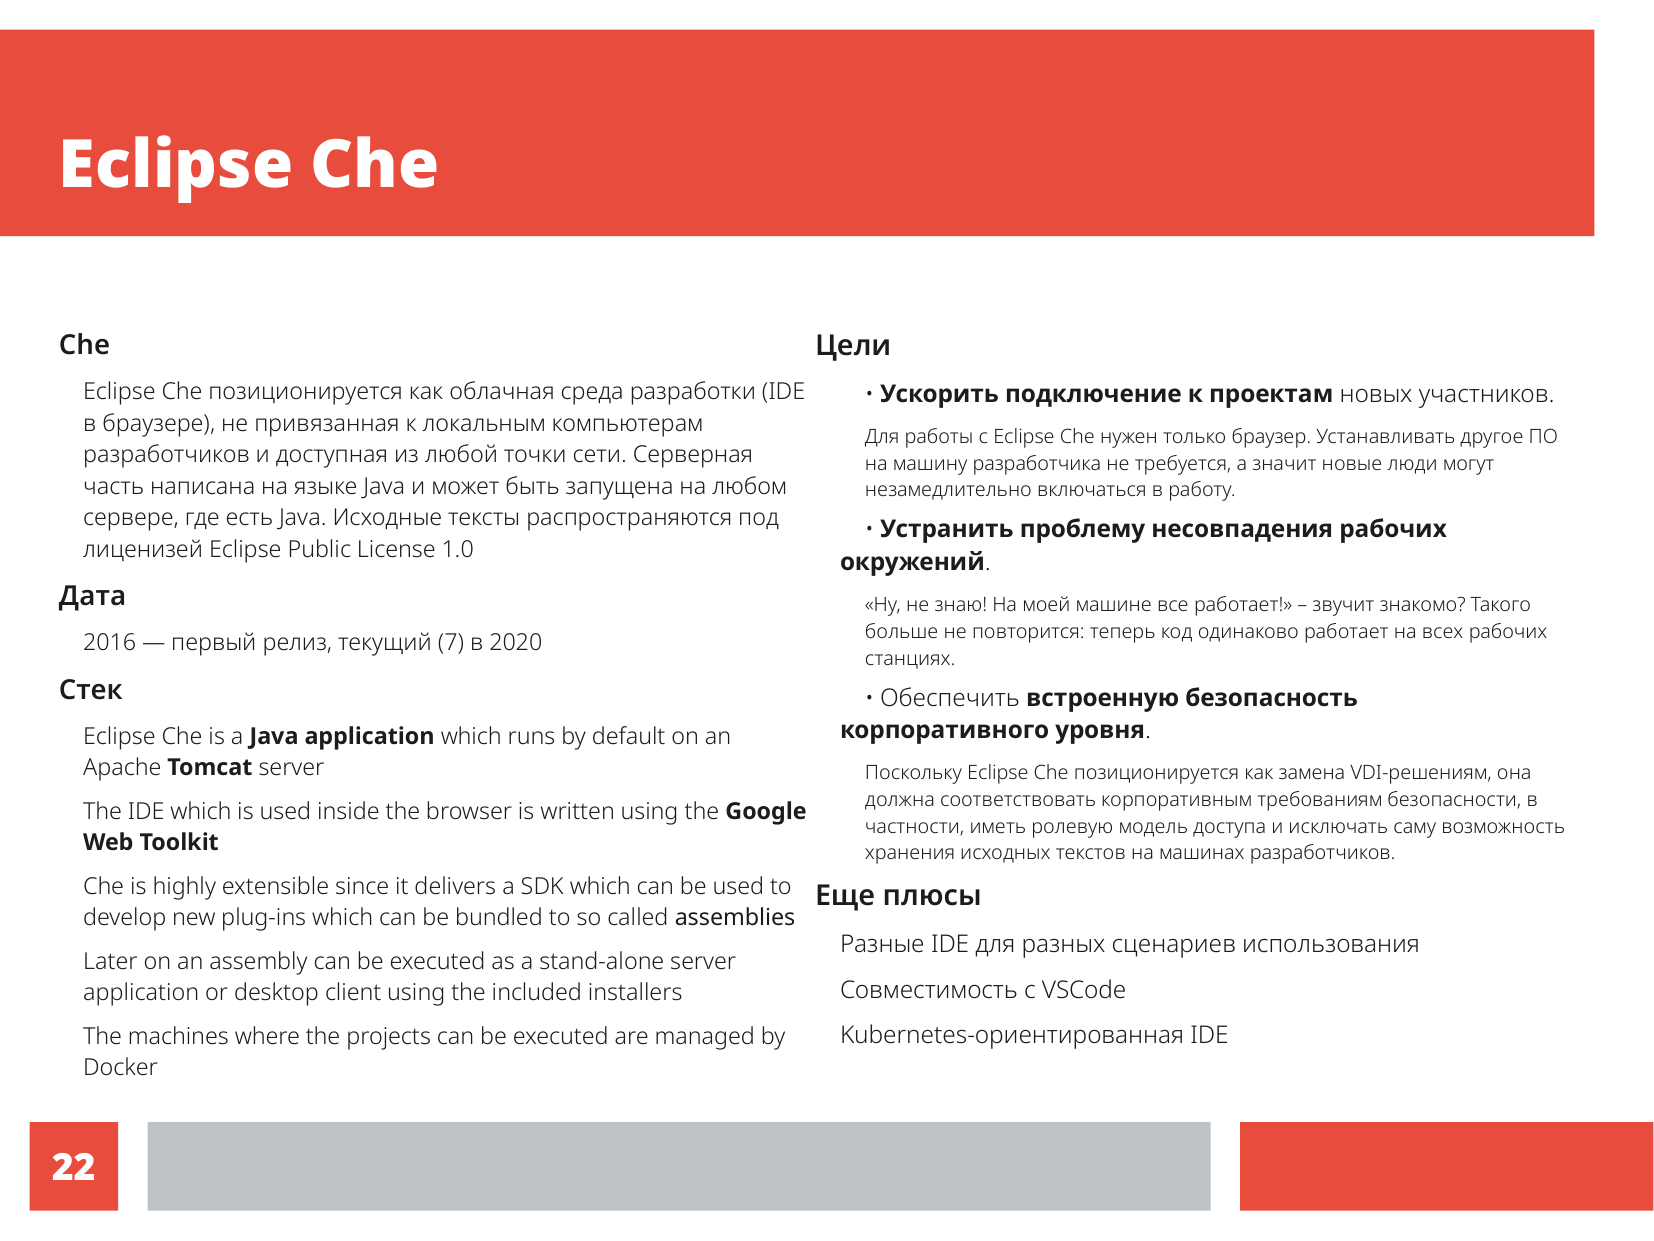

# Eclipse Che
Che
Eclipse Che позиционируется как облачная среда разработки (IDE в браузере), не привязанная к локальным компьютерам разработчиков и доступная из любой точки сети. Серверная часть написана на языке Java и может быть запущена на любом сервере, где есть Java. Исходные тексты распространяются под лиценизей Eclipse Public License 1.0
Дата
2016 — первый релиз, текущий (7) в 2020
Стек
Eclipse Che is a Java application which runs by default on an Apache Tomcat server
The IDE which is used inside the browser is written using the Google Web Toolkit
Che is highly extensible since it delivers a SDK which can be used to develop new plug-ins which can be bundled to so called assemblies
Later on an assembly can be executed as a stand-alone server application or desktop client using the included installers
The machines where the projects can be executed are managed by Docker
Цели
 • Ускорить подключение к проектам новых участников.
Для работы с Eclipse Che нужен только браузер. Устанавливать другое ПО на машину разработчика не требуется, а значит новые люди могут незамедлительно включаться в работу.
 • Устранить проблему несовпадения рабочих окружений.
«Ну, не знаю! На моей машине все работает!» – звучит знакомо? Такого больше не повторится: теперь код одинаково работает на всех рабочих станциях.
 • Обеспечить встроенную безопасность корпоративного уровня.
Поскольку Eclipse Che позиционируется как замена VDI-решениям, она должна соответствовать корпоративным требованиям безопасности, в частности, иметь ролевую модель доступа и исключать саму возможность хранения исходных текстов на машинах разработчиков.
Еще плюсы
Разные IDE для разных сценариев использования
Совместимость с VSCode
Kubernetes-ориентированная IDE
22